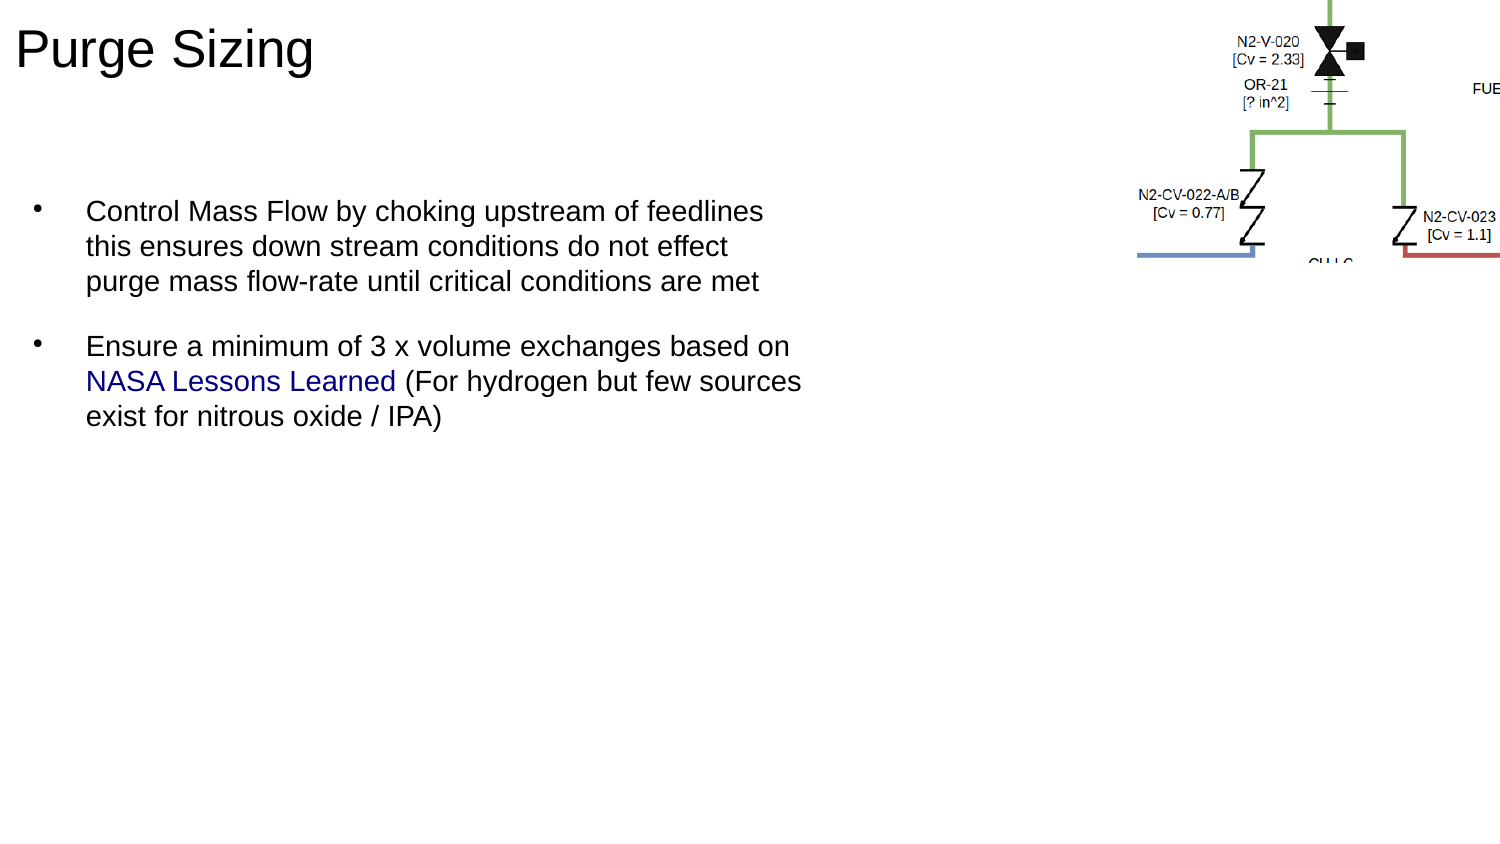

# Purge Sizing
Control Mass Flow by choking upstream of feedlines this ensures down stream conditions do not effect purge mass flow-rate until critical conditions are met
Ensure a minimum of 3 x volume exchanges based onNASA Lessons Learned (For hydrogen but few sources exist for nitrous oxide / IPA)